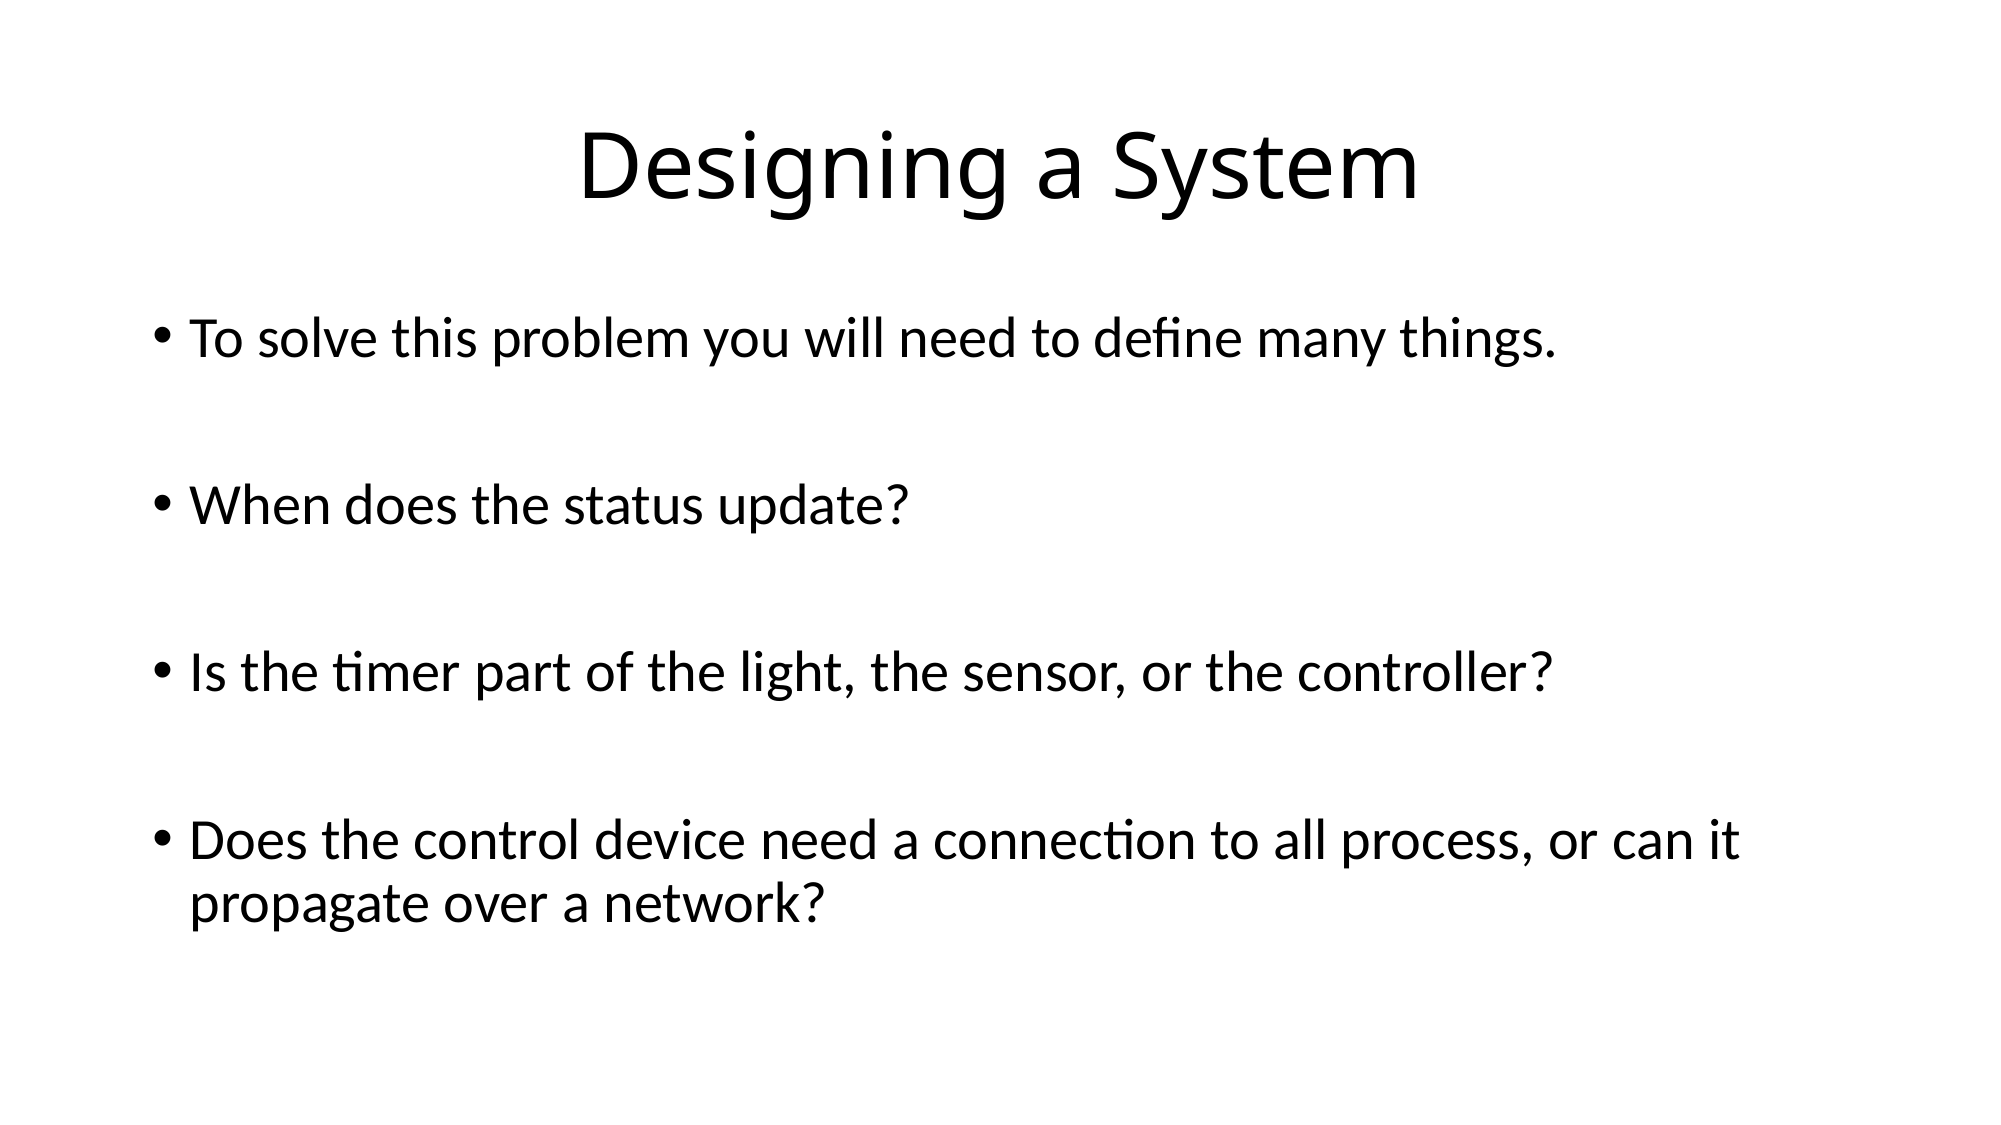

# Designing a System
To solve this problem you will need to define many things.
When does the status update?
Is the timer part of the light, the sensor, or the controller?
Does the control device need a connection to all process, or can it propagate over a network?